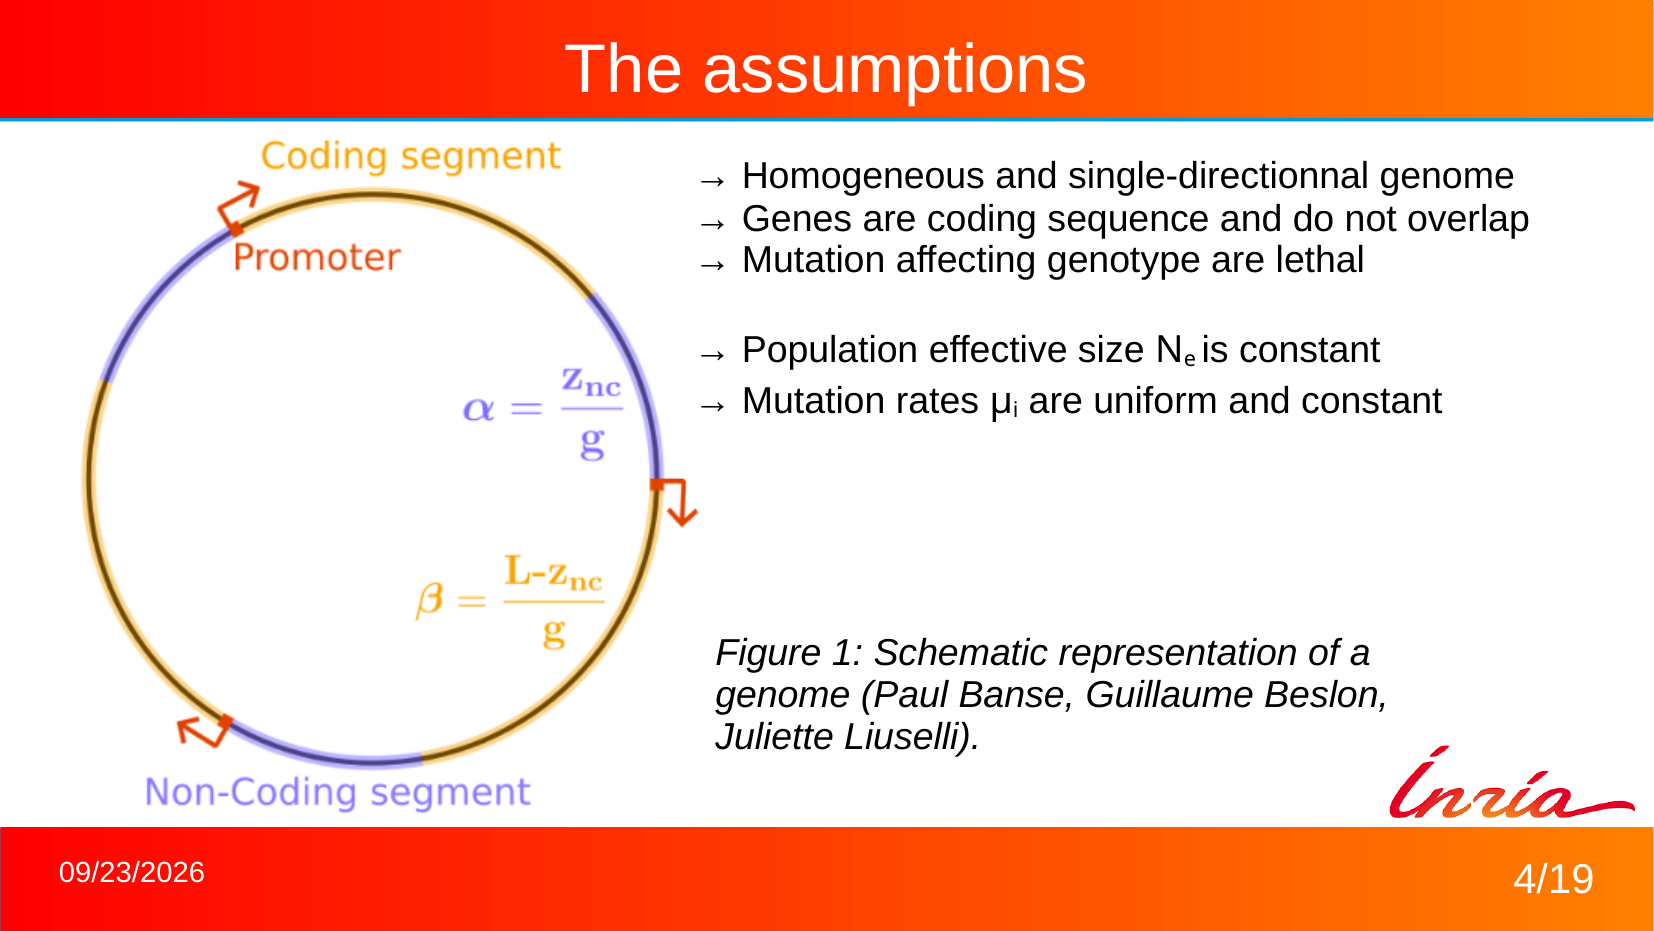

# The assumptions
→ Homogeneous and single-directionnal genome
→ Genes are coding sequence and do not overlap
→ Mutation affecting genotype are lethal
→ Population effective size Ne is constant
→ Mutation rates µi are uniform and constant
Figure 1: Schematic representation of a genome (Paul Banse, Guillaume Beslon, Juliette Liuselli).
4